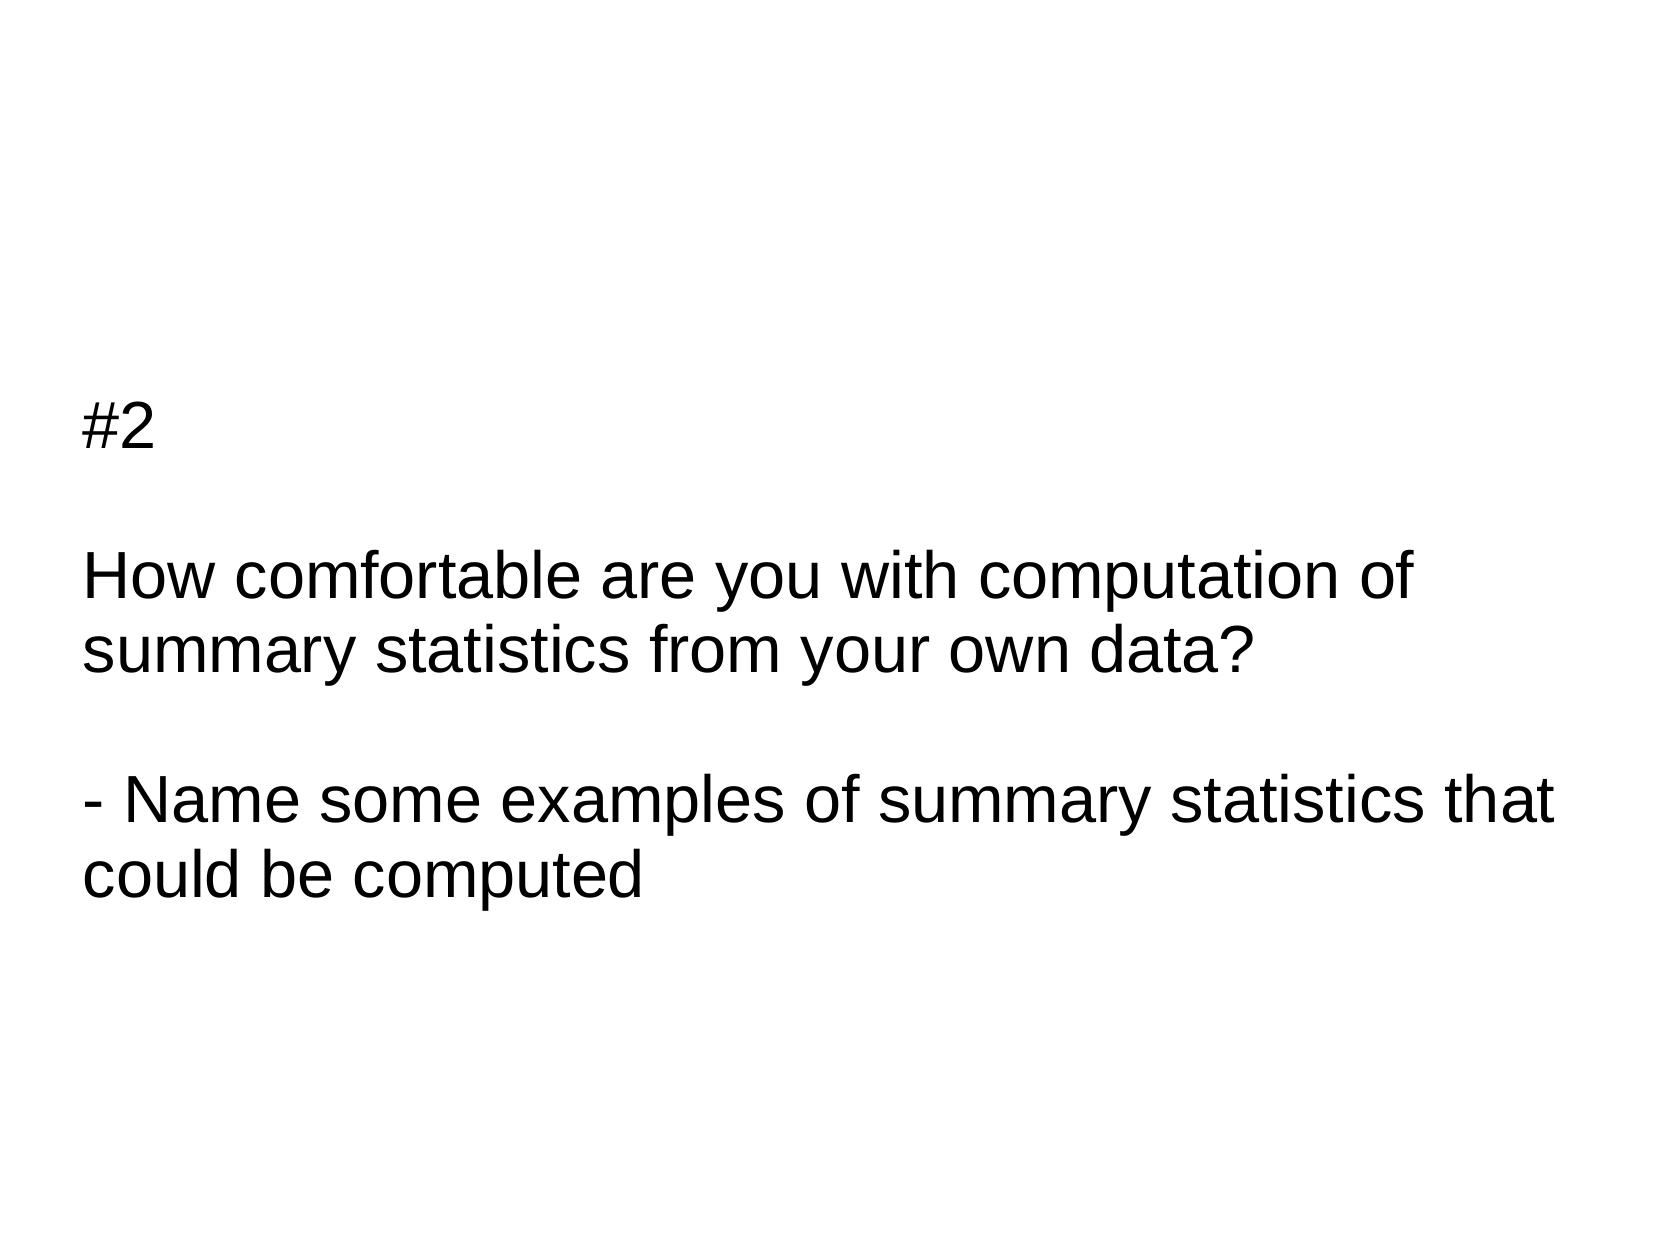

# #2
How comfortable are you with computation of summary statistics from your own data?
- Name some examples of summary statistics that could be computed